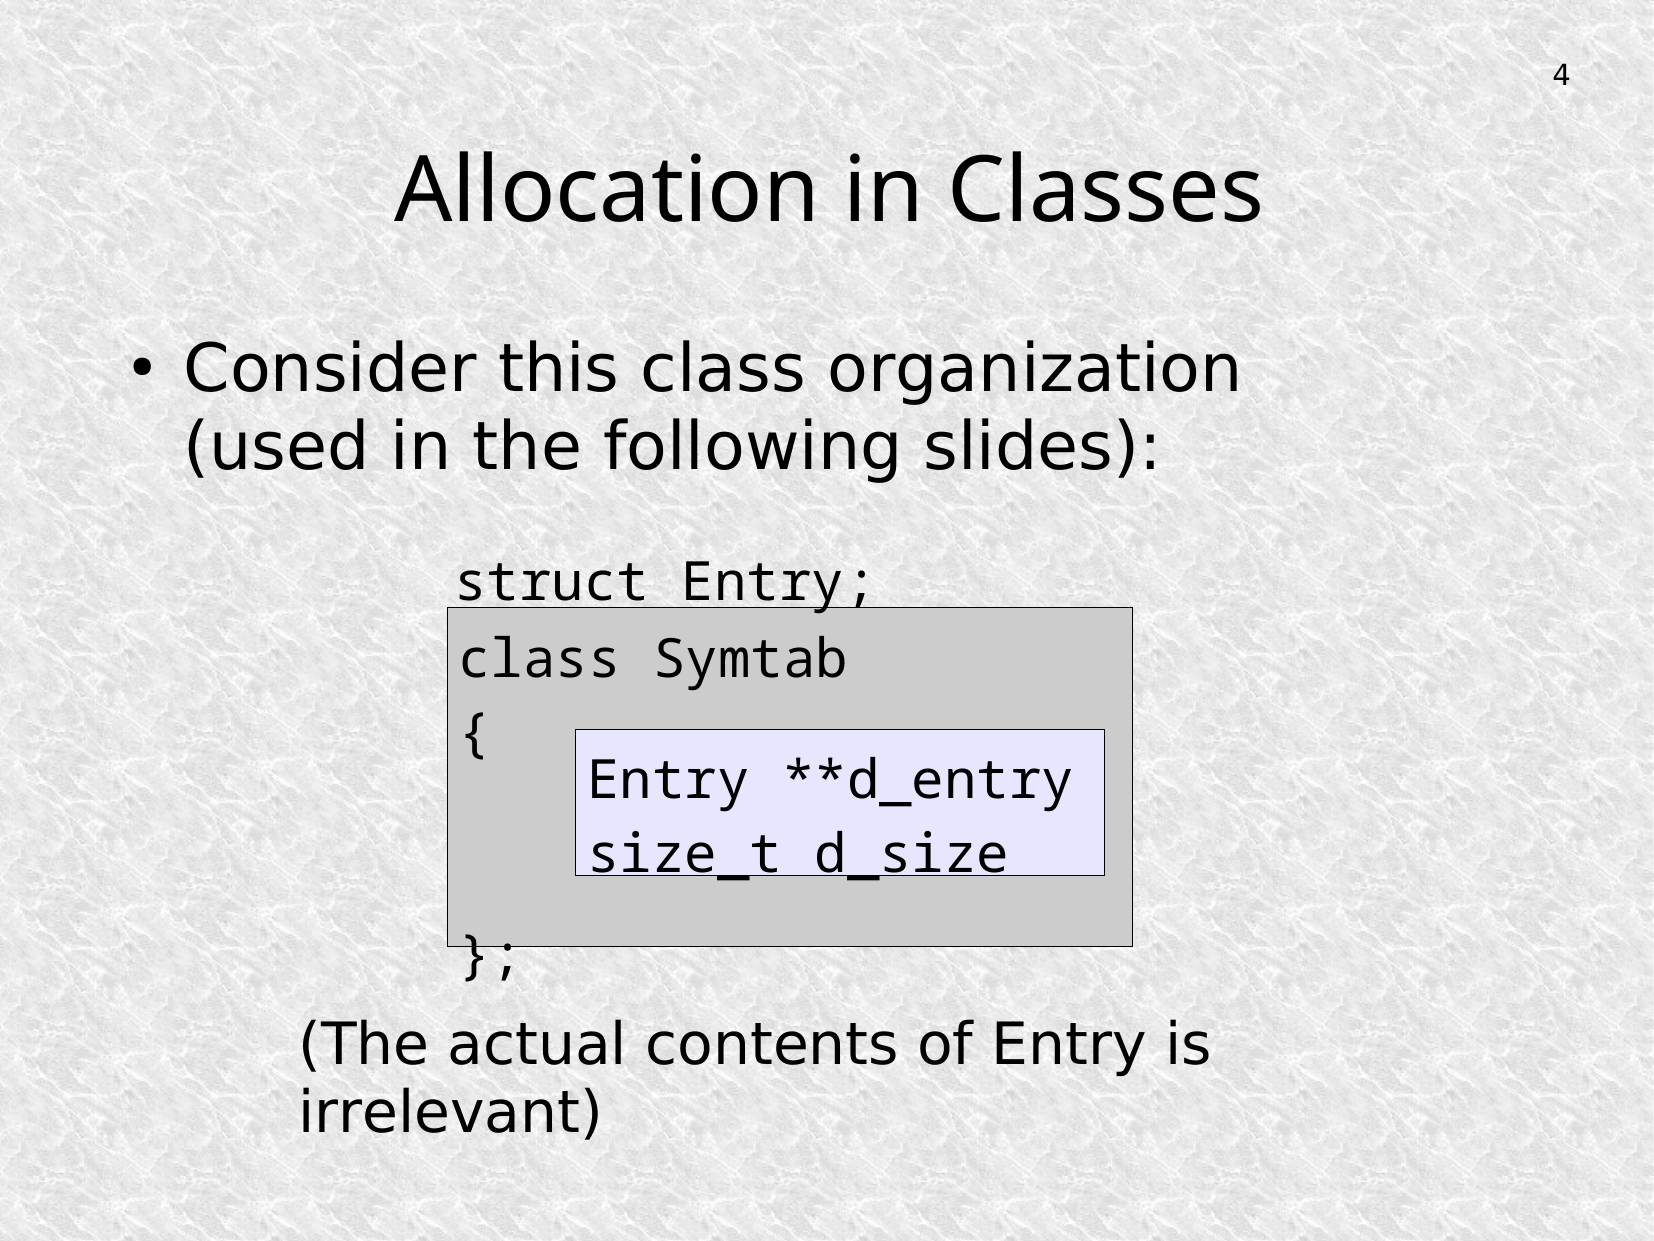

4
# Allocation in Classes
Consider this class organization
(used in the following slides):
(The actual contents of Entry is irrelevant)
struct Entry;
class Symtab
{
};
Entry **d_entry
size_t d_size